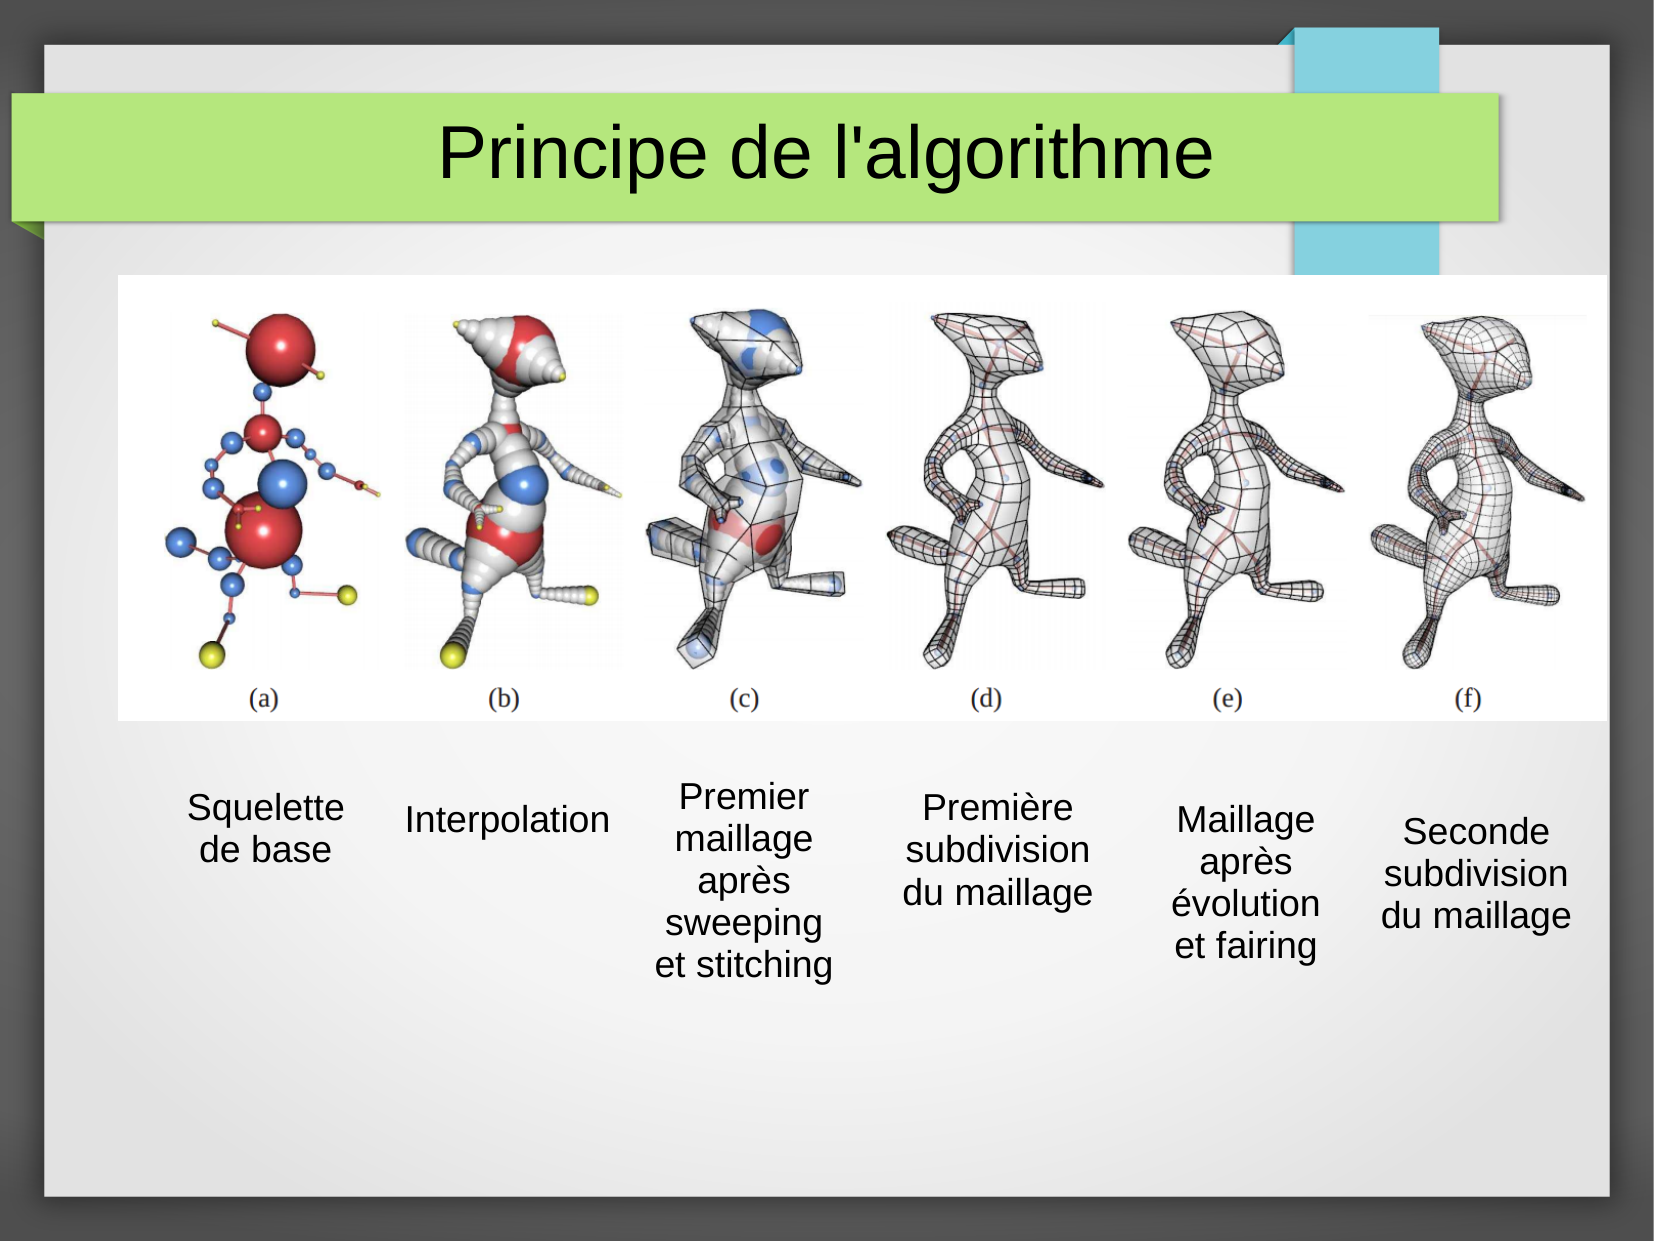

# Principe de l'algorithme
Premier maillage après sweeping et stitching
Squelette
de base
Première subdivision du maillage
Interpolation
Maillage après évolution et fairing
Seconde subdivision du maillage